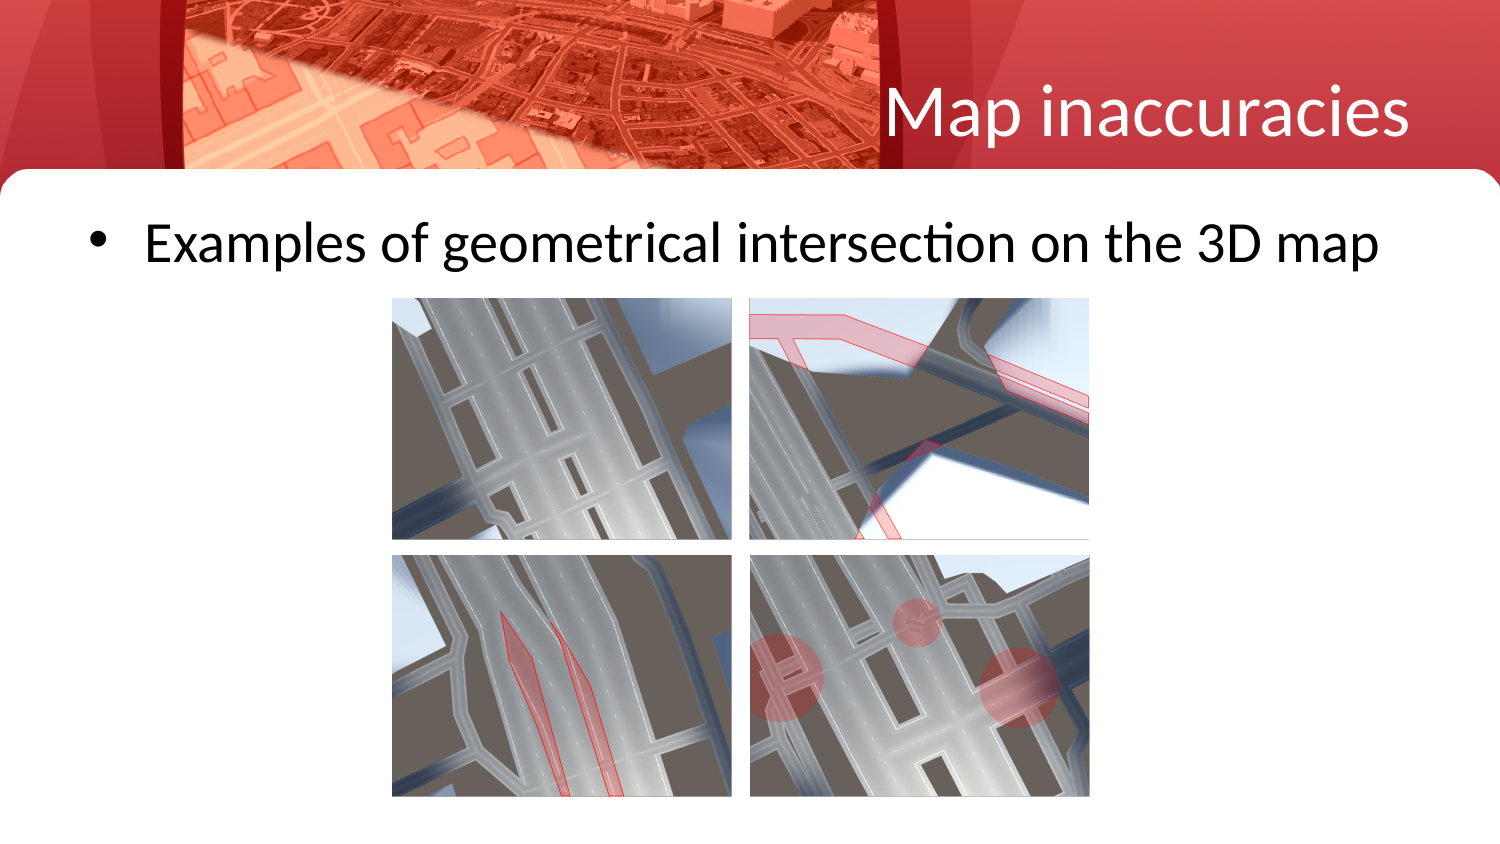

# Map inaccuracies
Examples of geometrical intersection on the 3D map